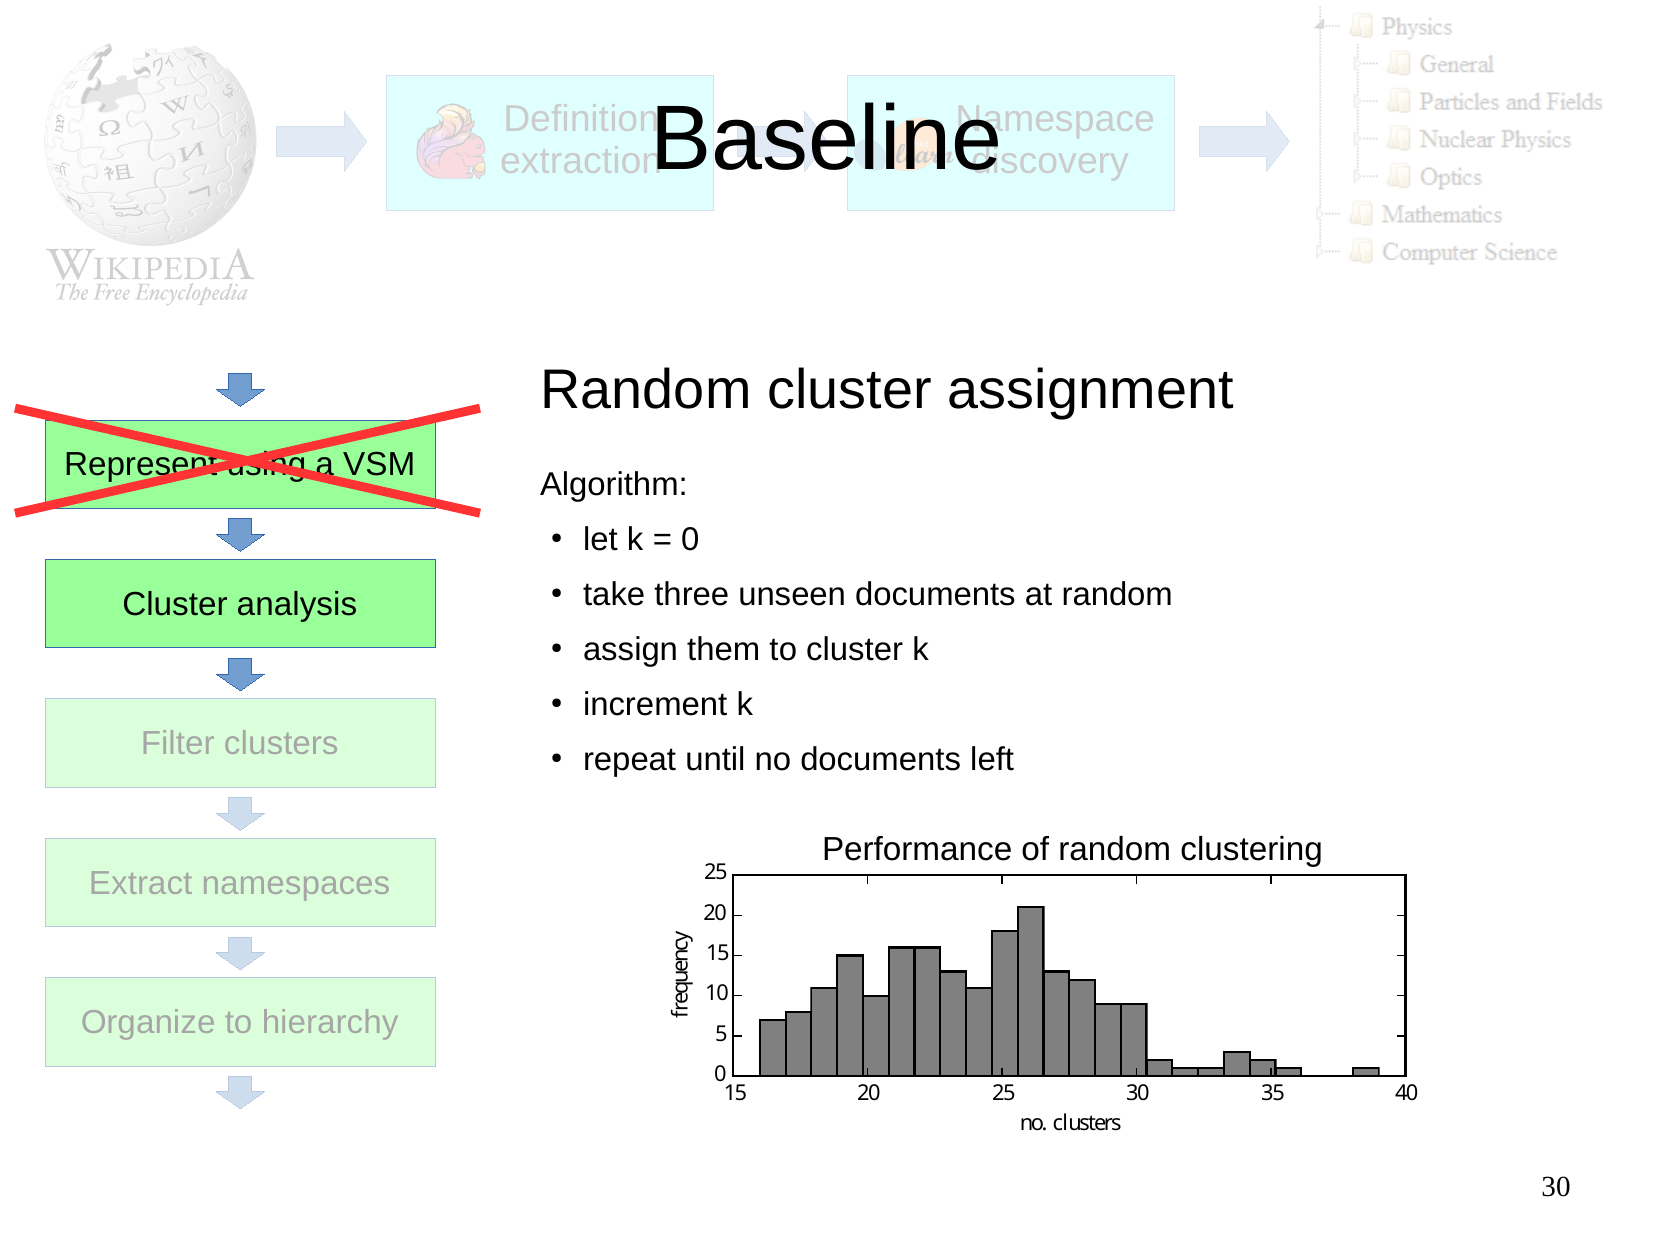

Baseline
Definition extraction
Namespace discovery
# Random cluster assignment
Algorithm:
let k = 0
take three unseen documents at random
assign them to cluster k
increment k
repeat until no documents left
Represent using a VSM
Cluster analysis
Filter clusters
Performance of random clustering
Extract namespaces
Organize to hierarchy
30